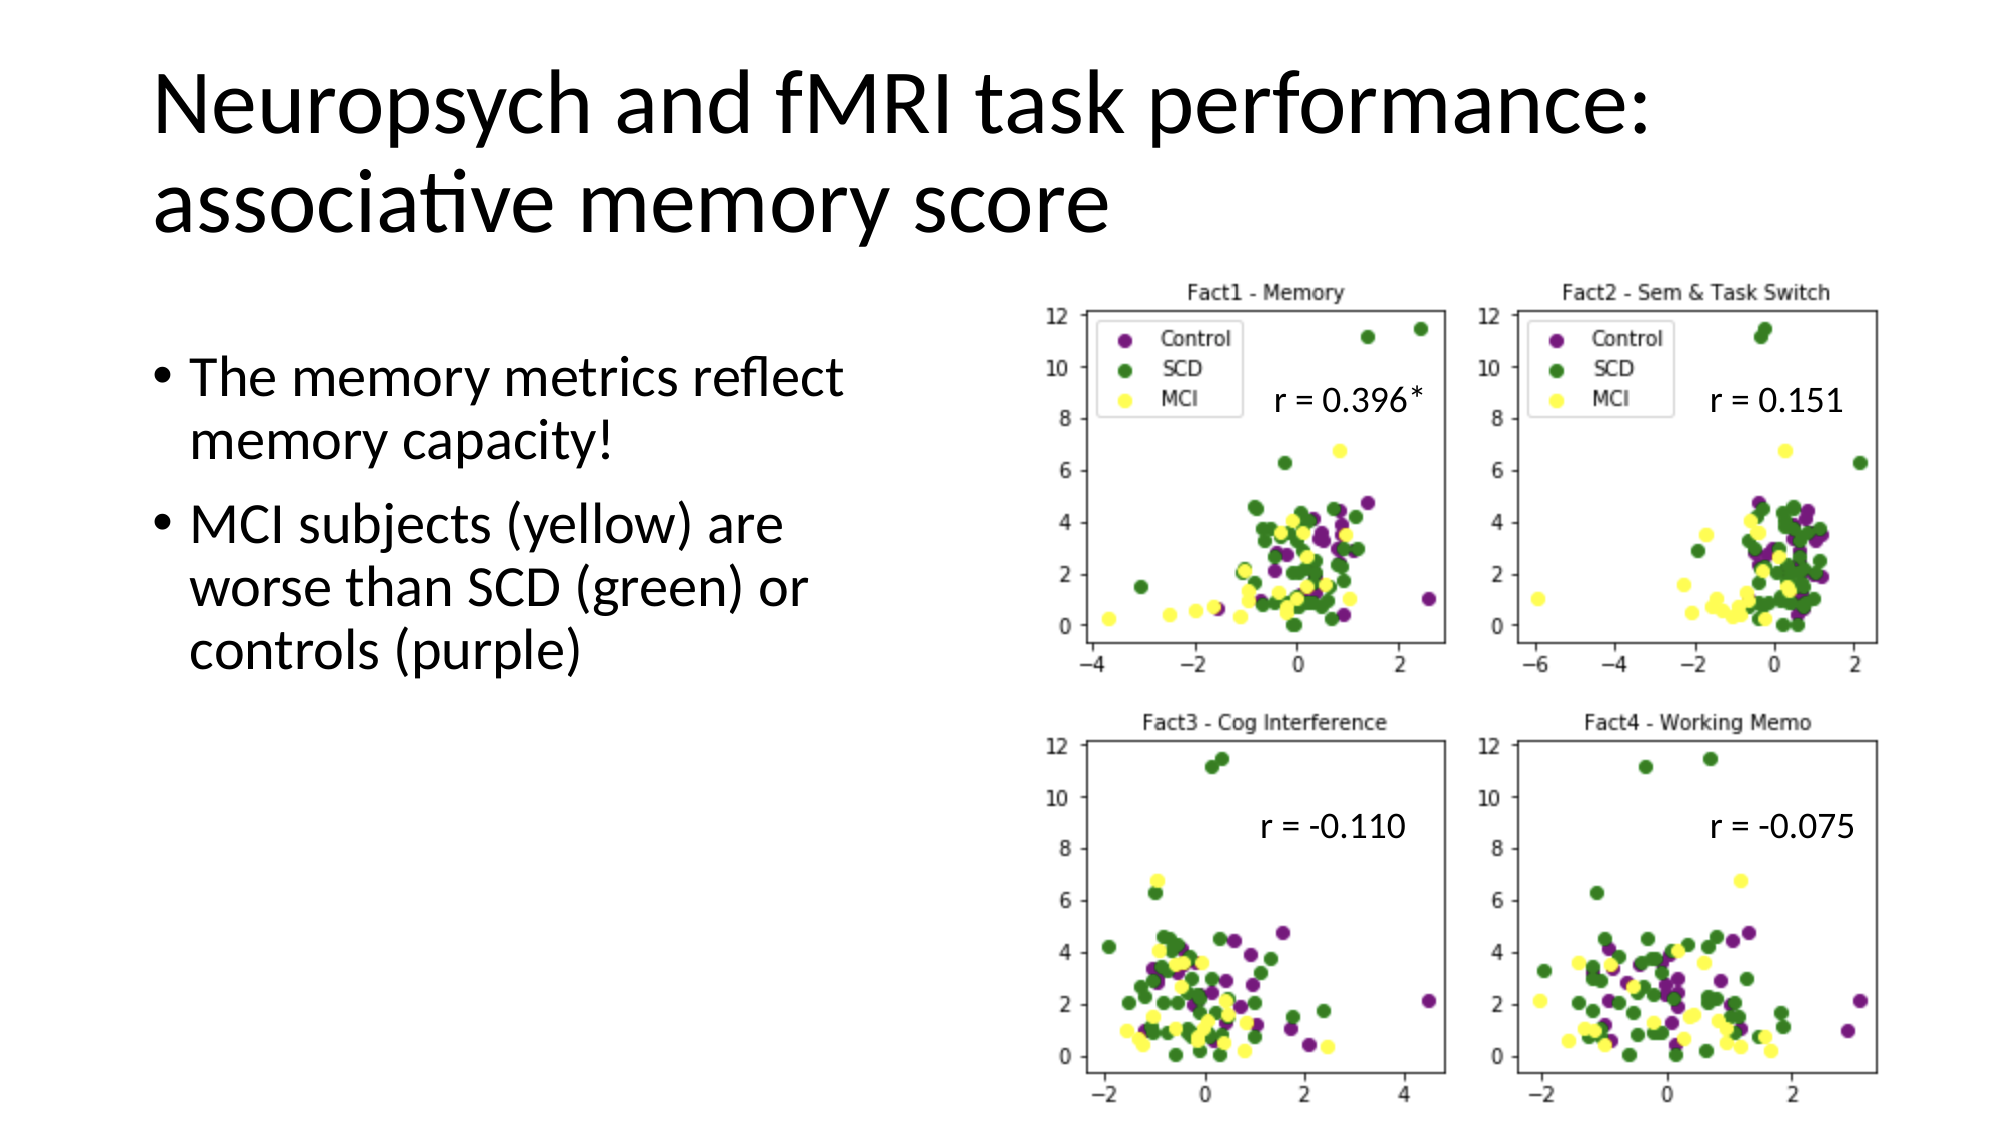

# Neuropsych and fMRI task performance: associative memory score
r = 0.396*
r = 0.151
r = -0.110
r = -0.075
The memory metrics reflect memory capacity!
MCI subjects (yellow) are worse than SCD (green) or controls (purple)